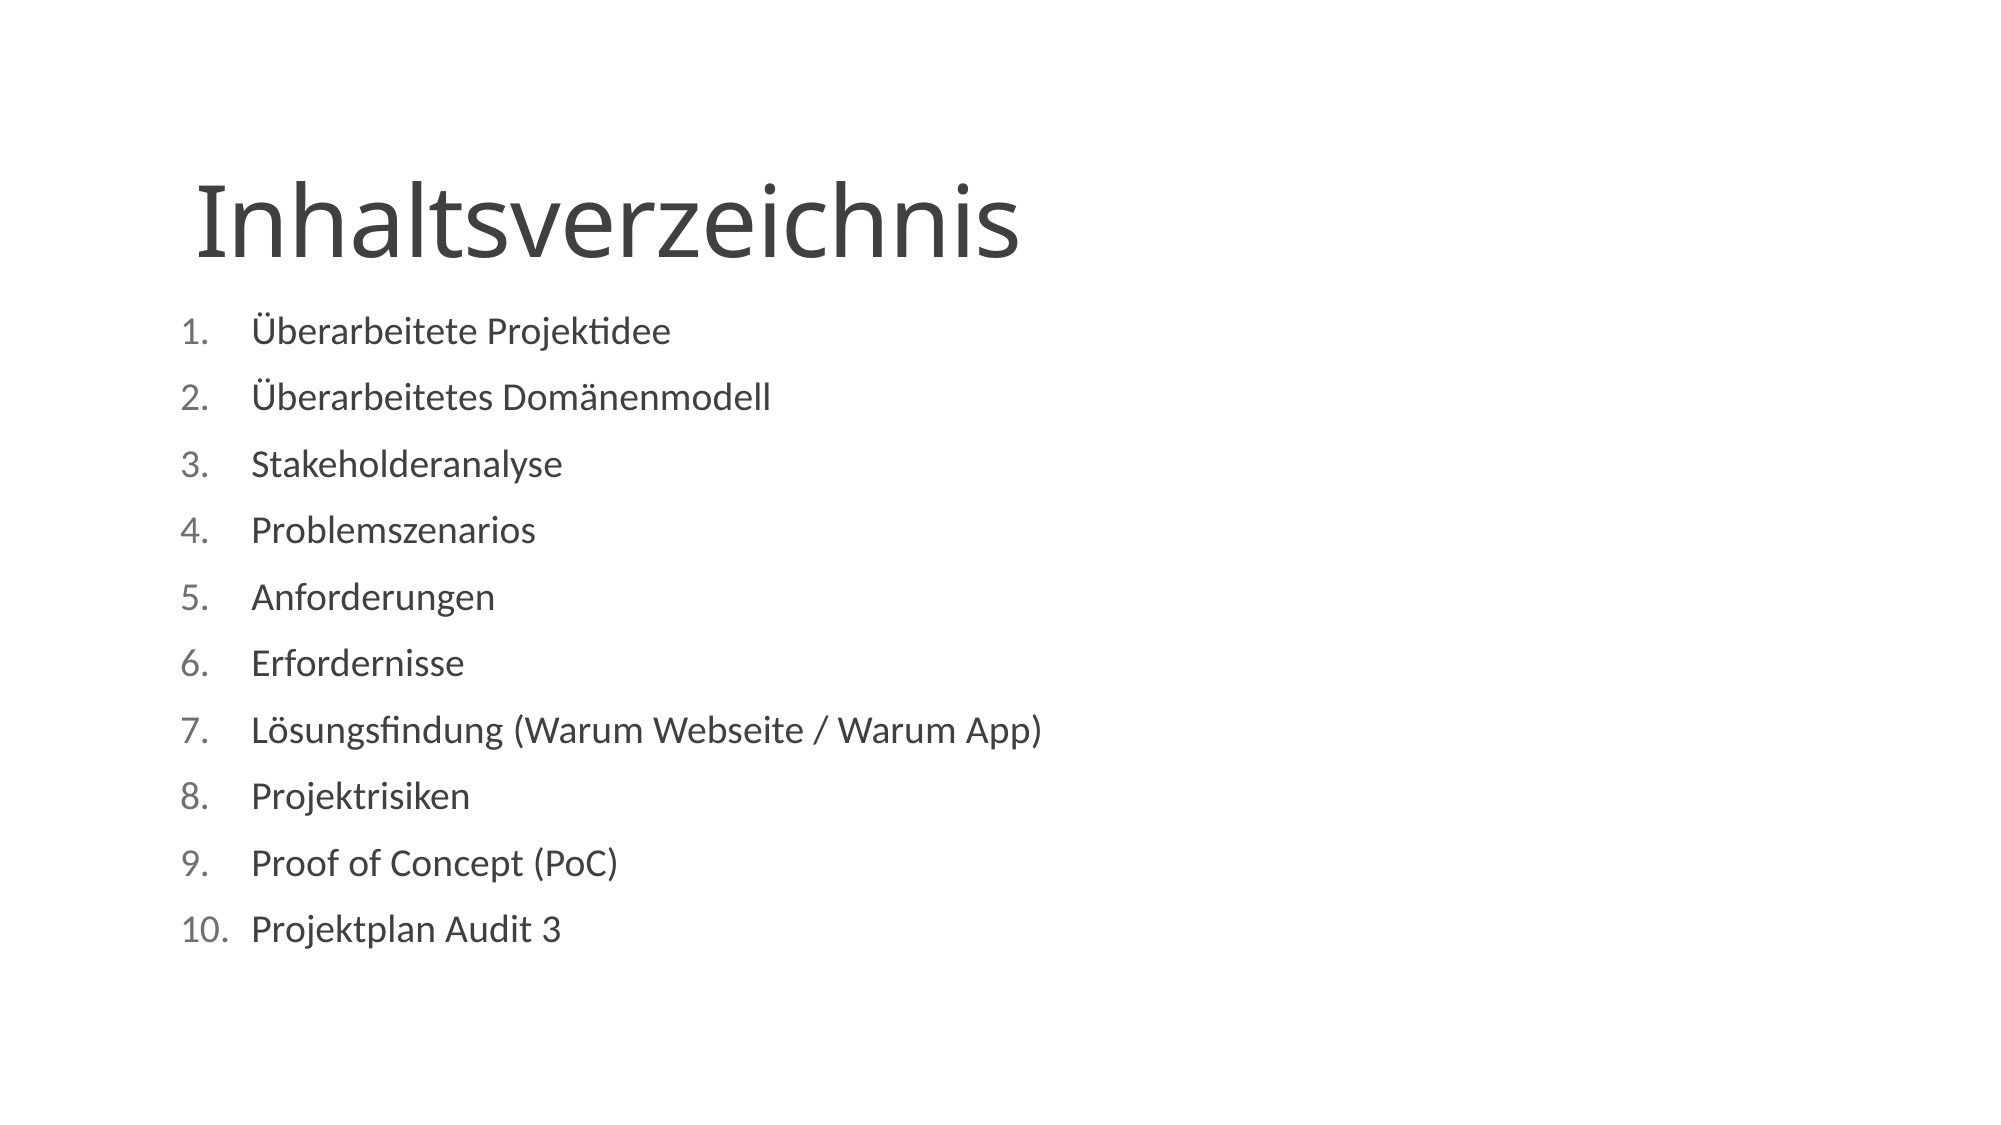

# Inhaltsverzeichnis
Überarbeitete Projektidee
Überarbeitetes Domänenmodell
Stakeholderanalyse
Problemszenarios
Anforderungen
Erfordernisse
Lösungsfindung (Warum Webseite / Warum App)
Projektrisiken
Proof of Concept (PoC)
Projektplan Audit 3
2